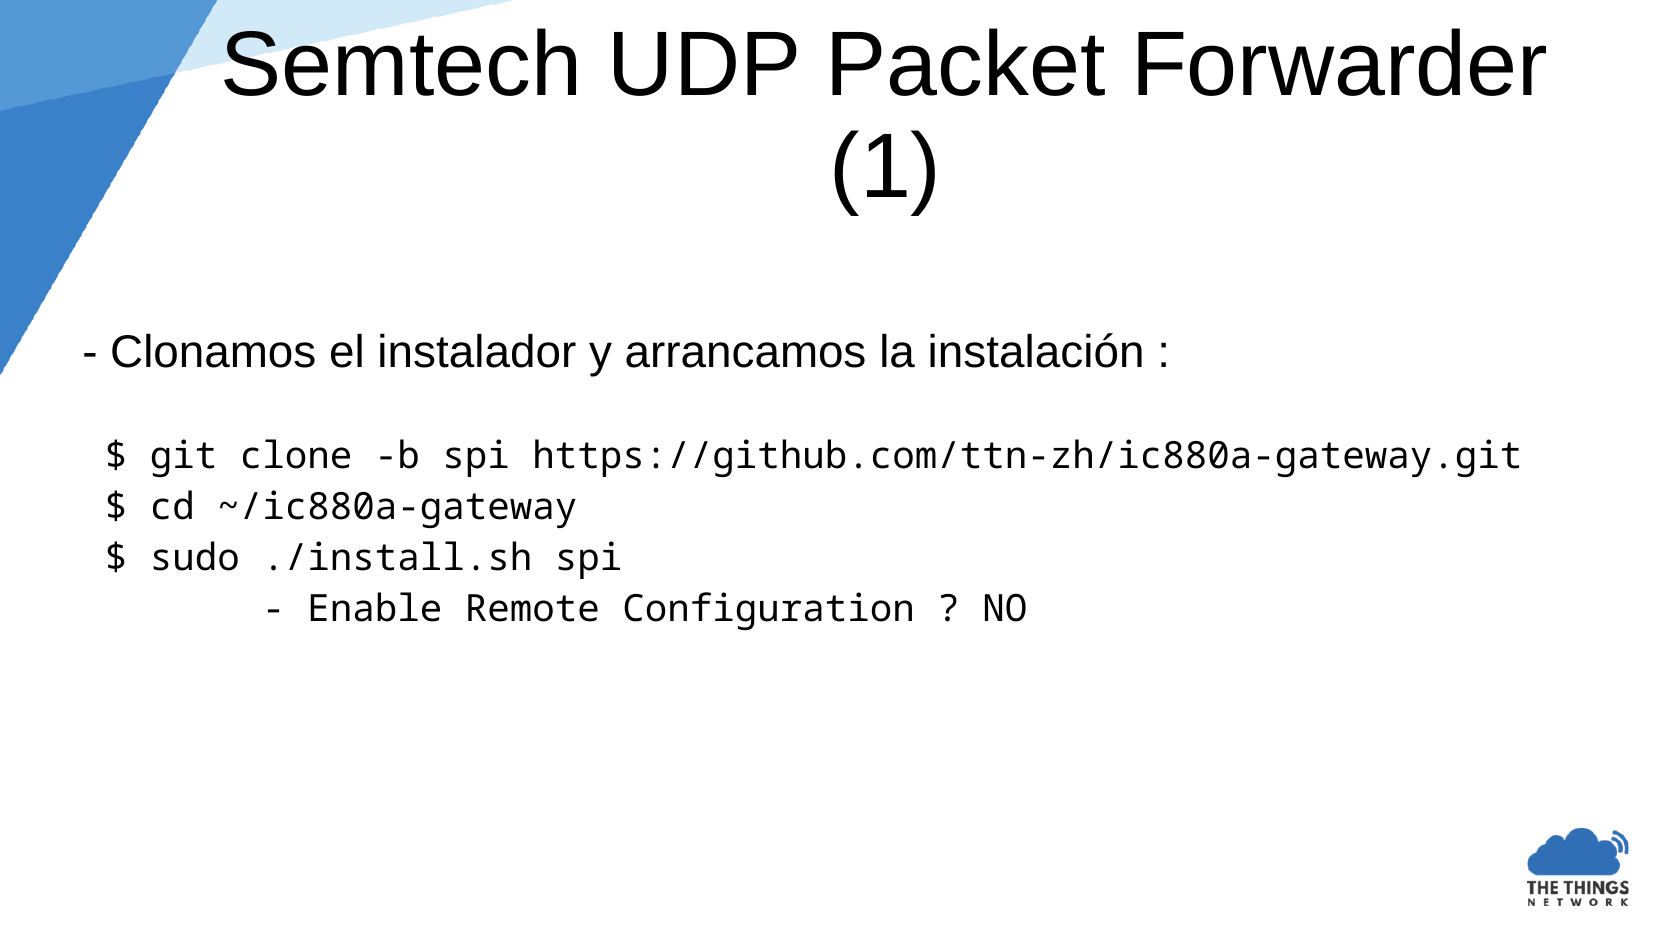

# Semtech UDP Packet Forwarder (1)
- Clonamos el instalador y arrancamos la instalación :
 $ git clone -b spi https://github.com/ttn-zh/ic880a-gateway.git
 $ cd ~/ic880a-gateway
 $ sudo ./install.sh spi
 - Enable Remote Configuration ? NO